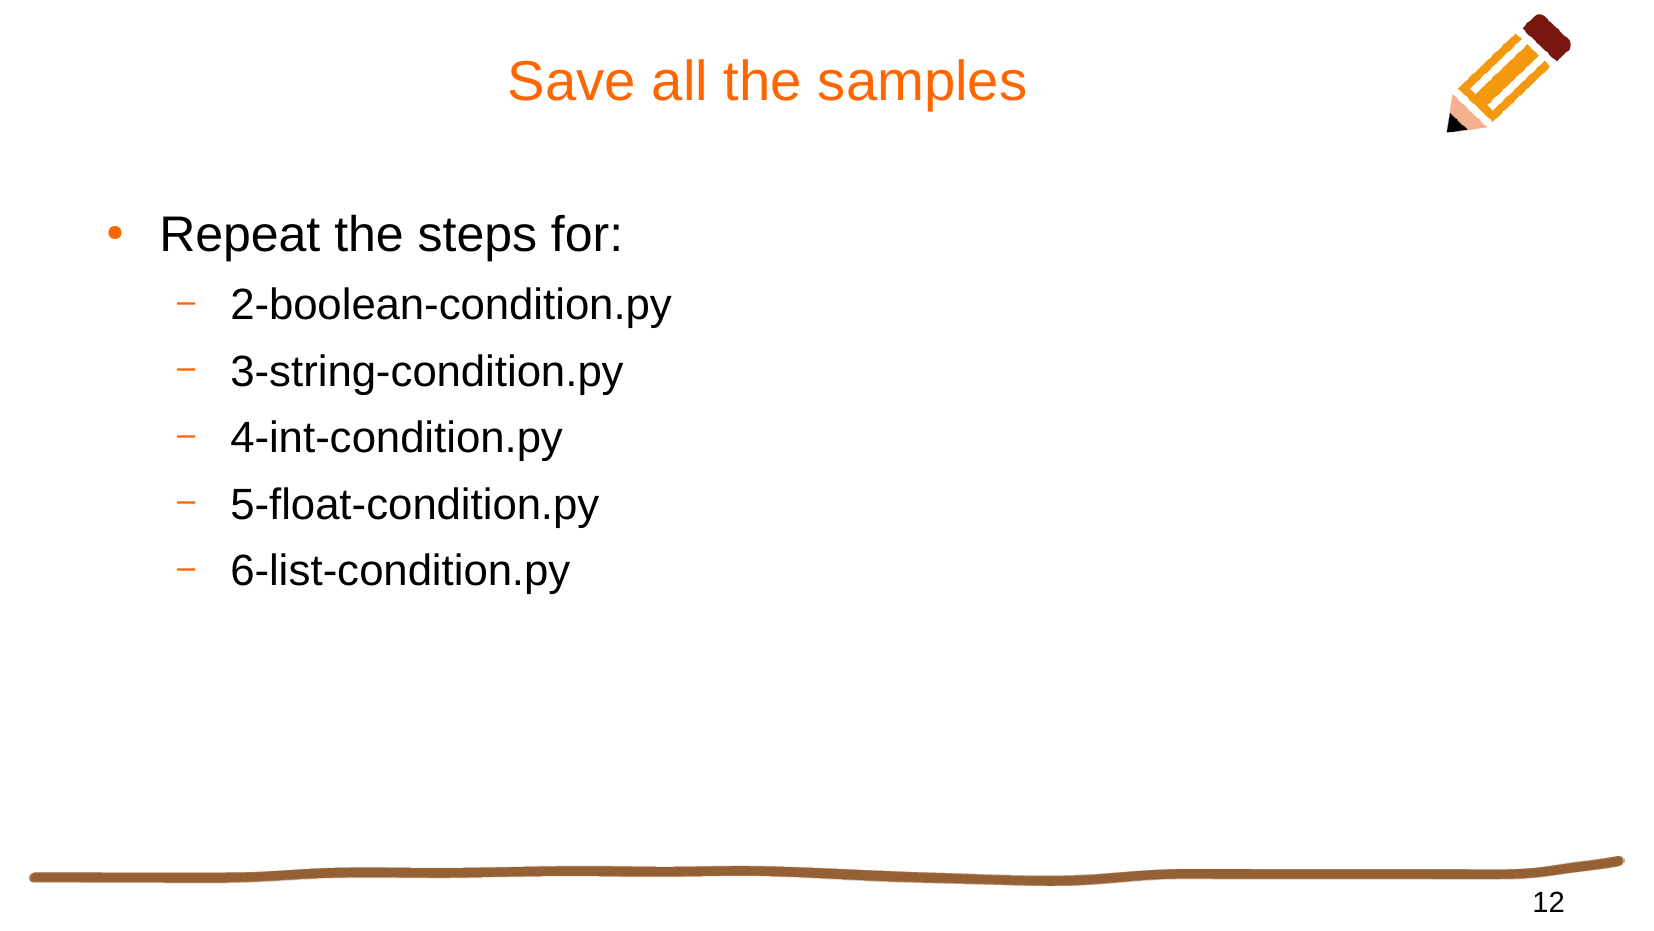

# Save all the samples
Repeat the steps for:
2-boolean-condition.py
3-string-condition.py
4-int-condition.py
5-float-condition.py
6-list-condition.py
12